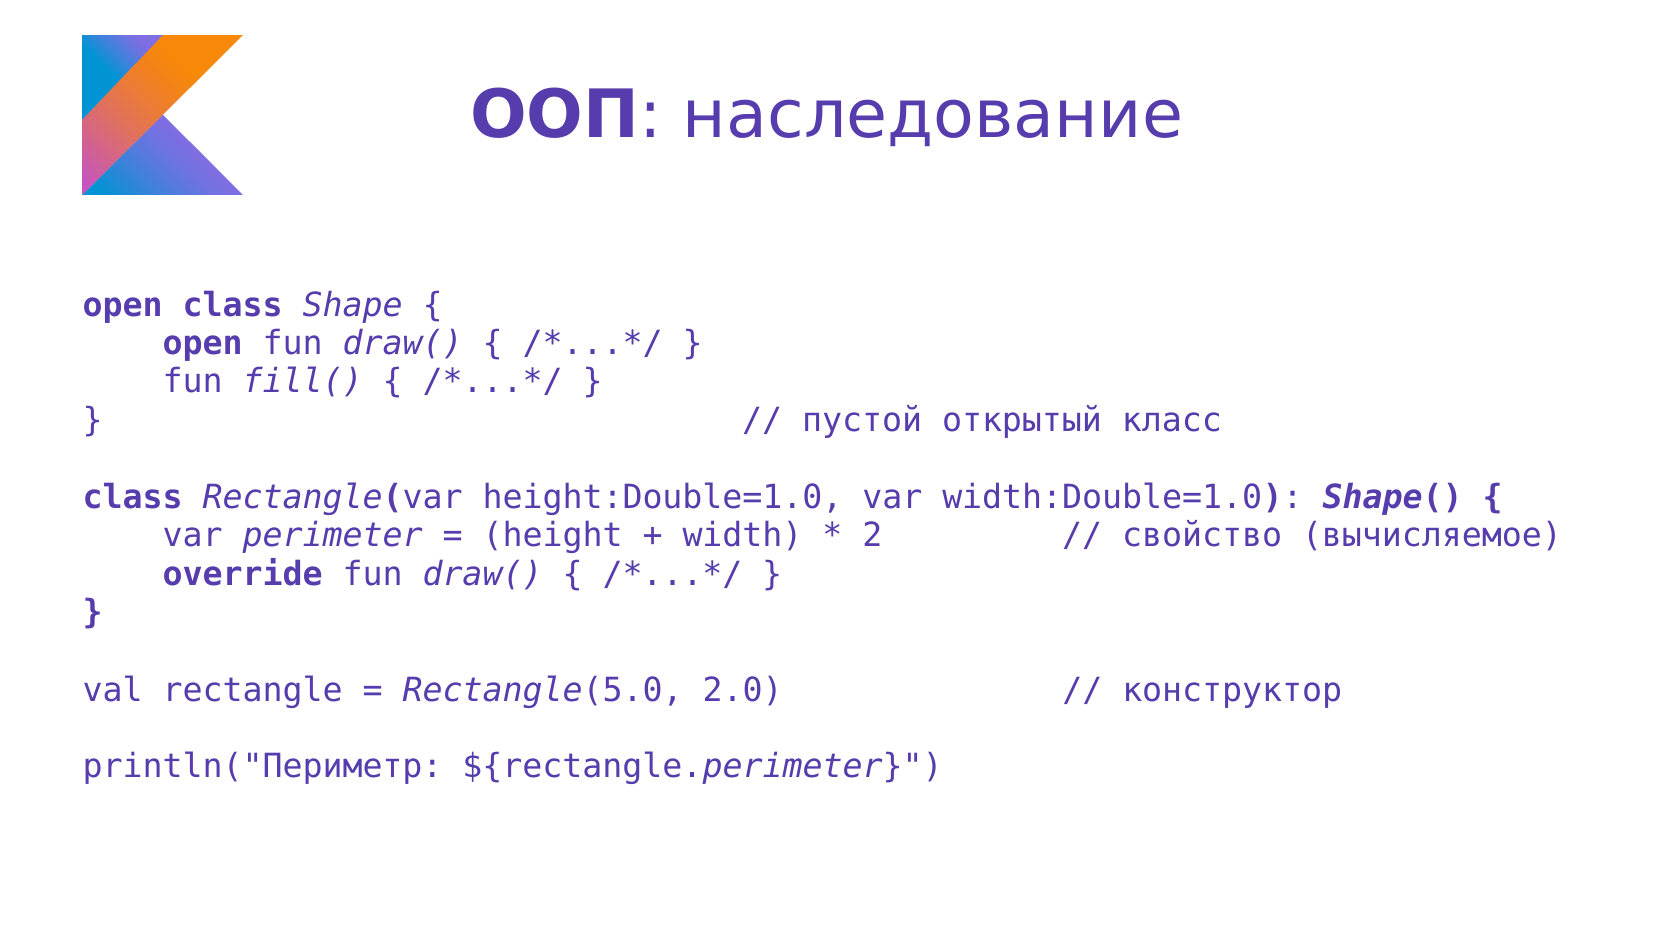

# ООП: наследование
open class Shape {
 open fun draw() { /*...*/ }
 fun fill() { /*...*/ }
} // пустой открытый класс
class Rectangle(var height:Double=1.0, var width:Double=1.0): Shape() {
 var perimeter = (height + width) * 2 // свойство (вычисляемое)
 override fun draw() { /*...*/ }
}
val rectangle = Rectangle(5.0, 2.0) // конструктор
println("Периметр: ${rectangle.perimeter}")